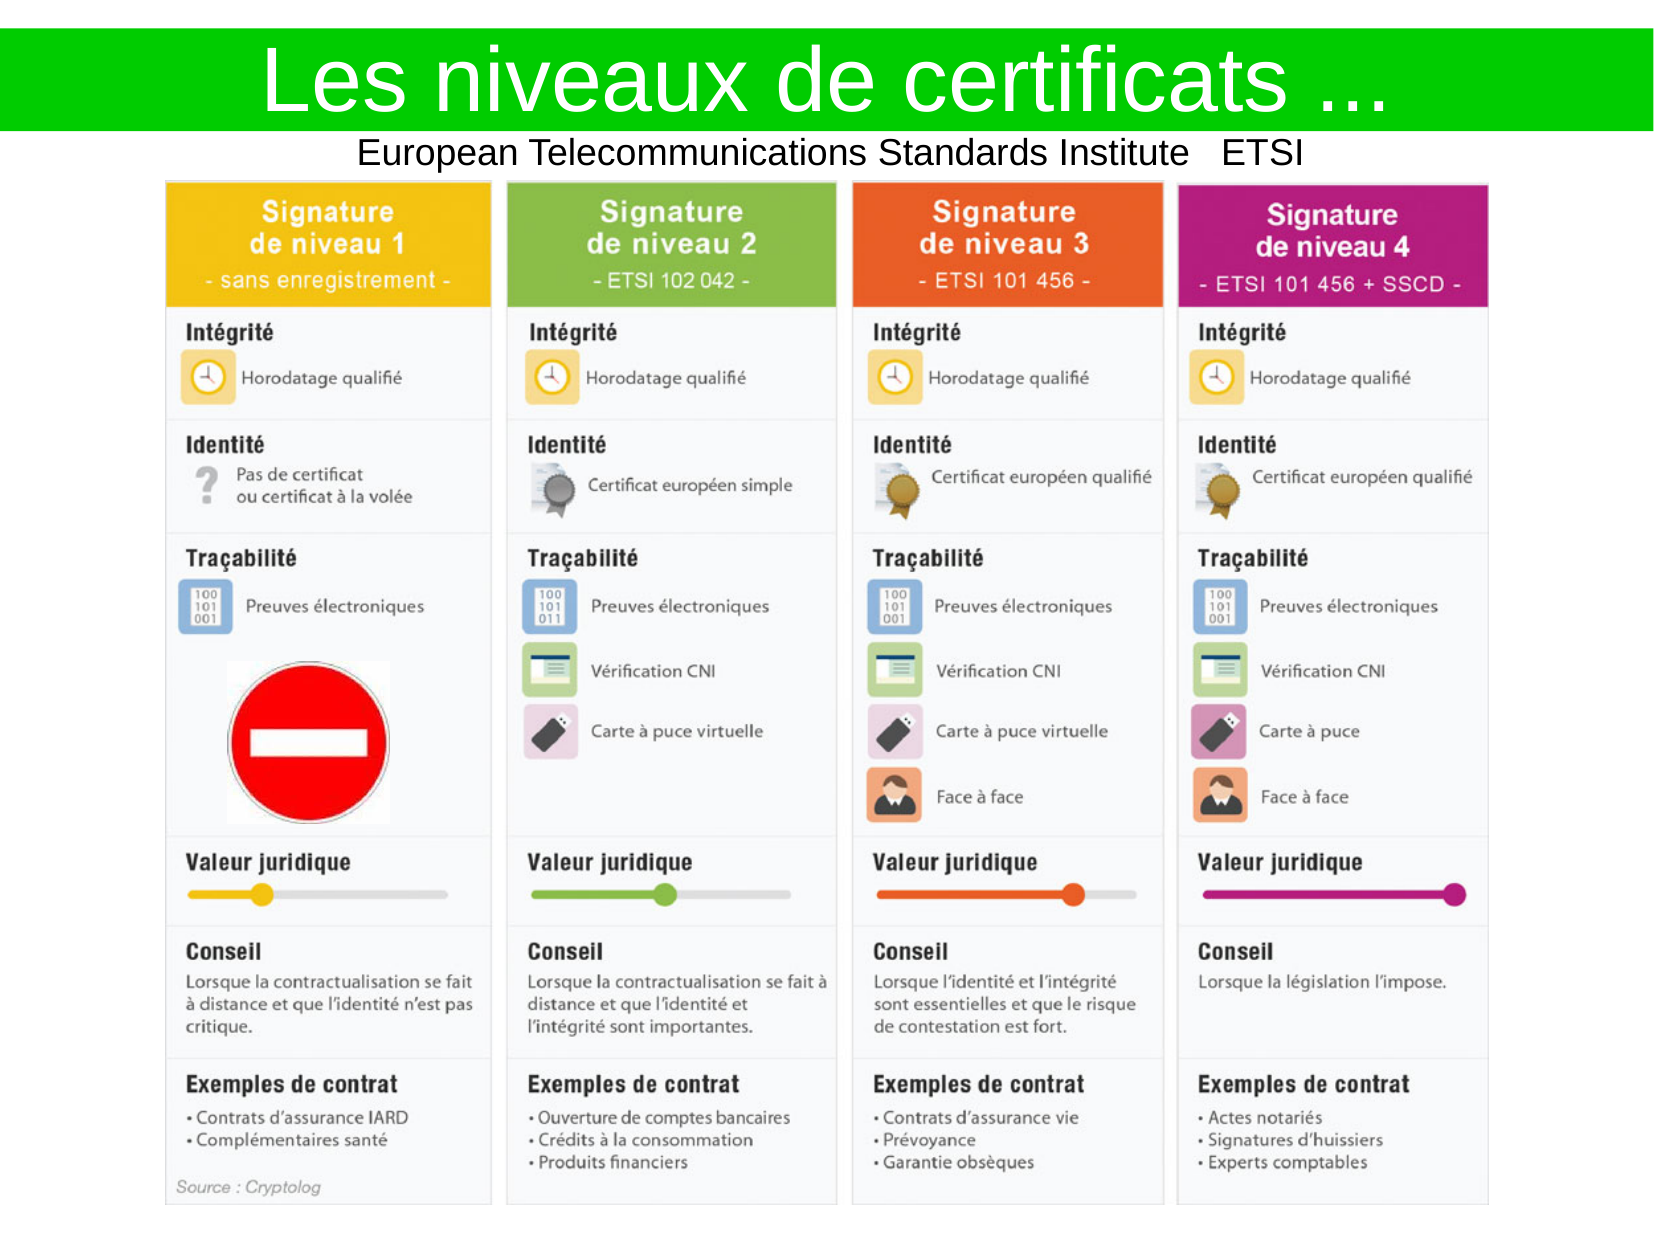

# Les niveaux de certificats ...
European Telecommunications Standards Institute ETSI